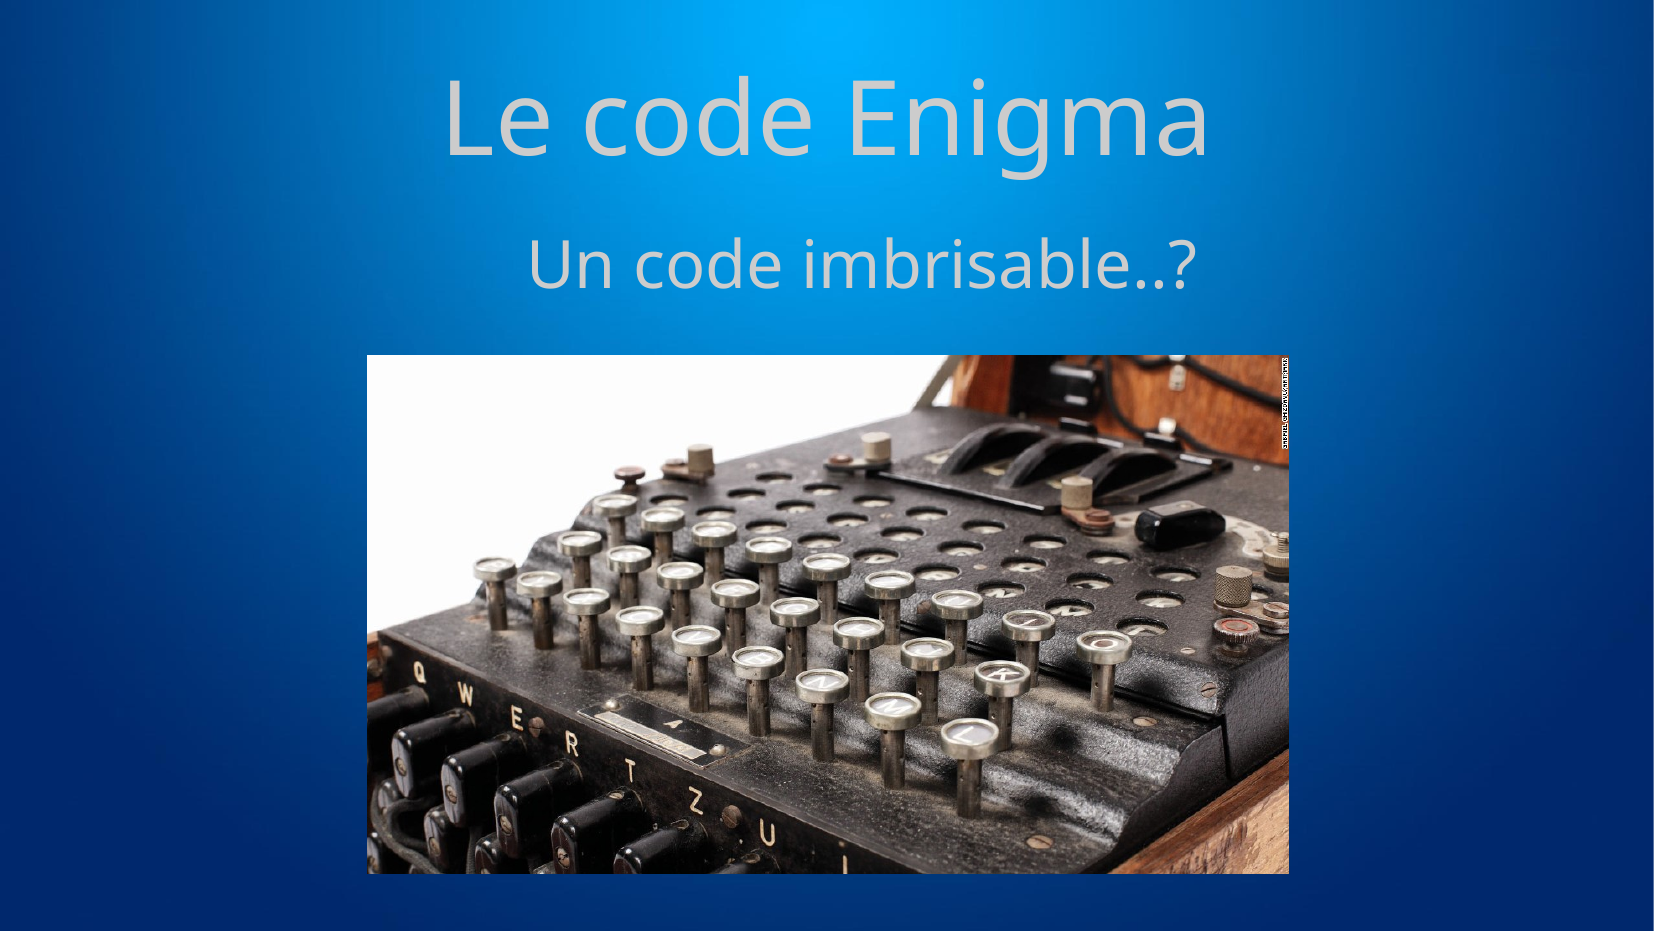

# Le code Enigma
Un code imbrisable..?